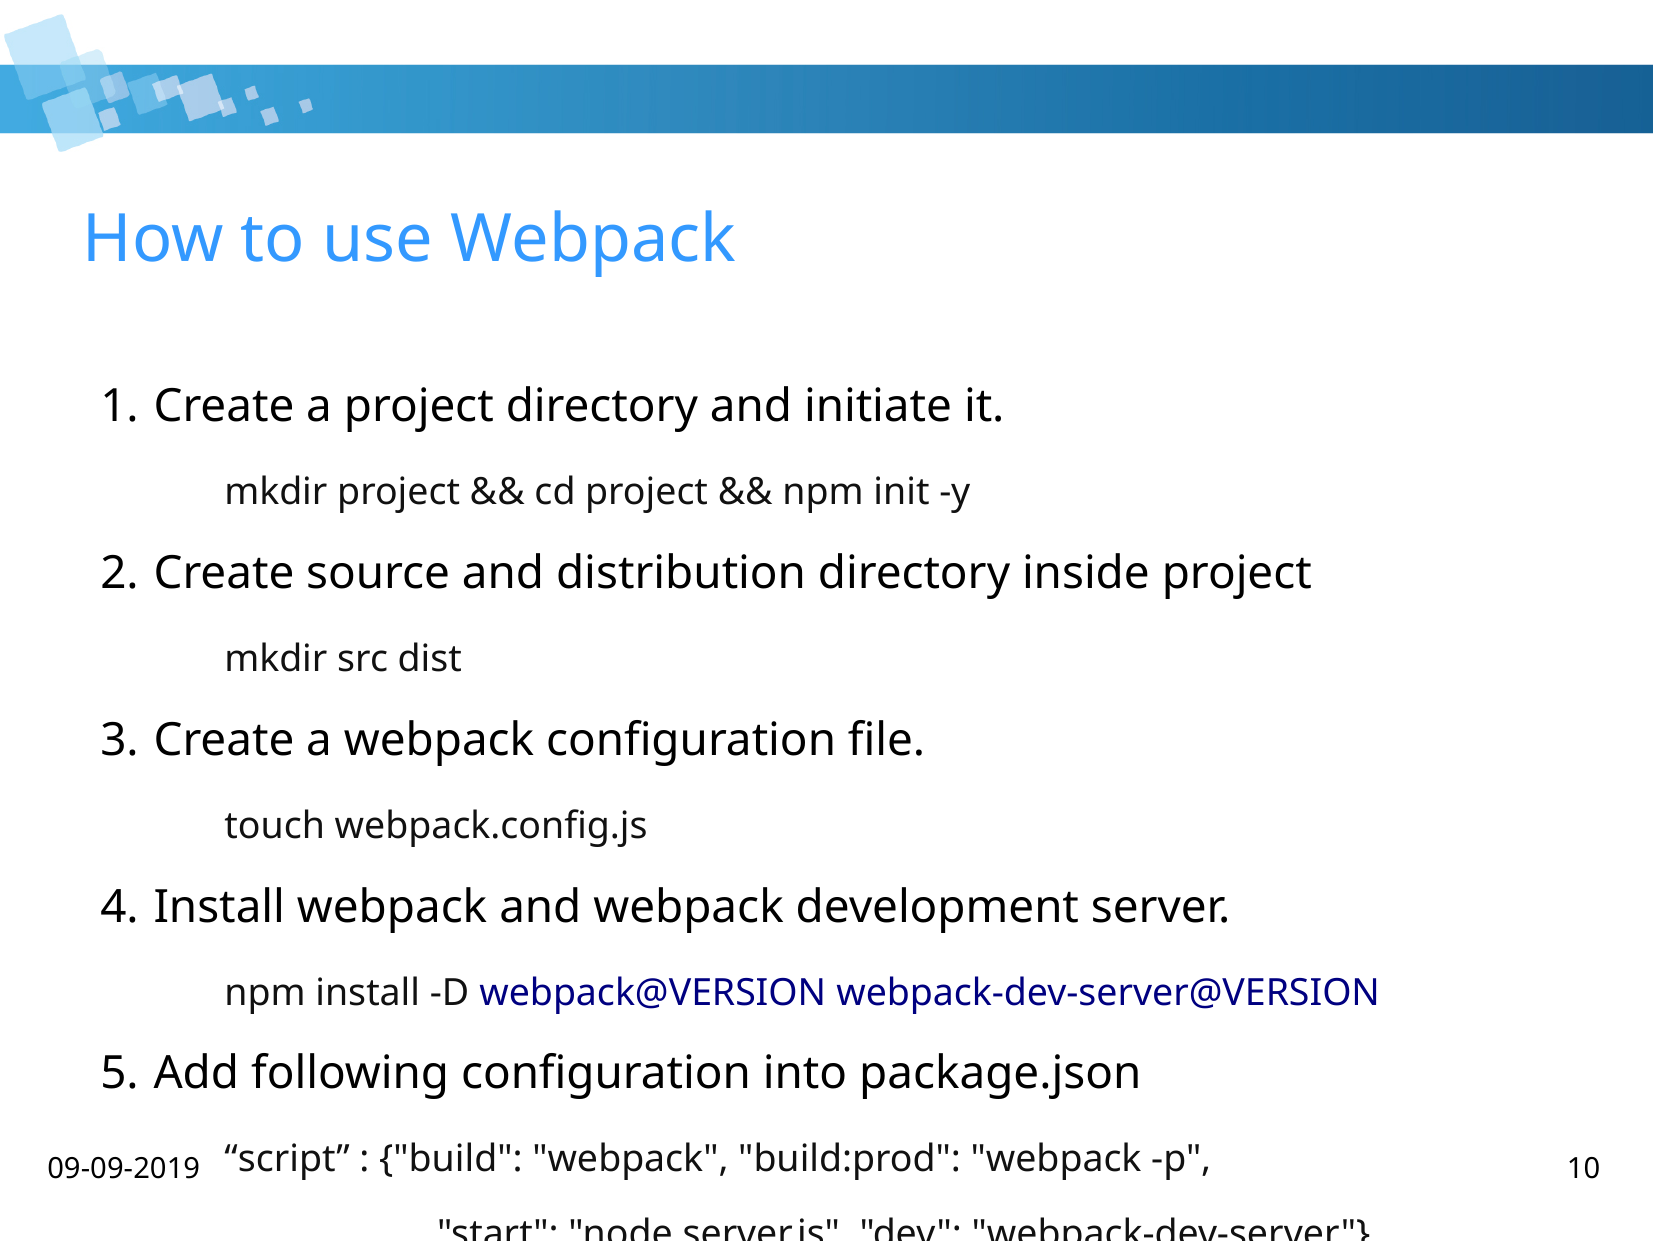

# How to use Webpack
Create a project directory and initiate it.
mkdir project && cd project && npm init -y
Create source and distribution directory inside project
mkdir src dist
Create a webpack configuration file.
touch webpack.config.js
Install webpack and webpack development server.
npm install -D webpack@VERSION webpack-dev-server@VERSION
Add following configuration into package.json
“script” : {"build": "webpack", "build:prod": "webpack -p",
"start": "node server.js", "dev": "webpack-dev-server"}
09-09-2019
10